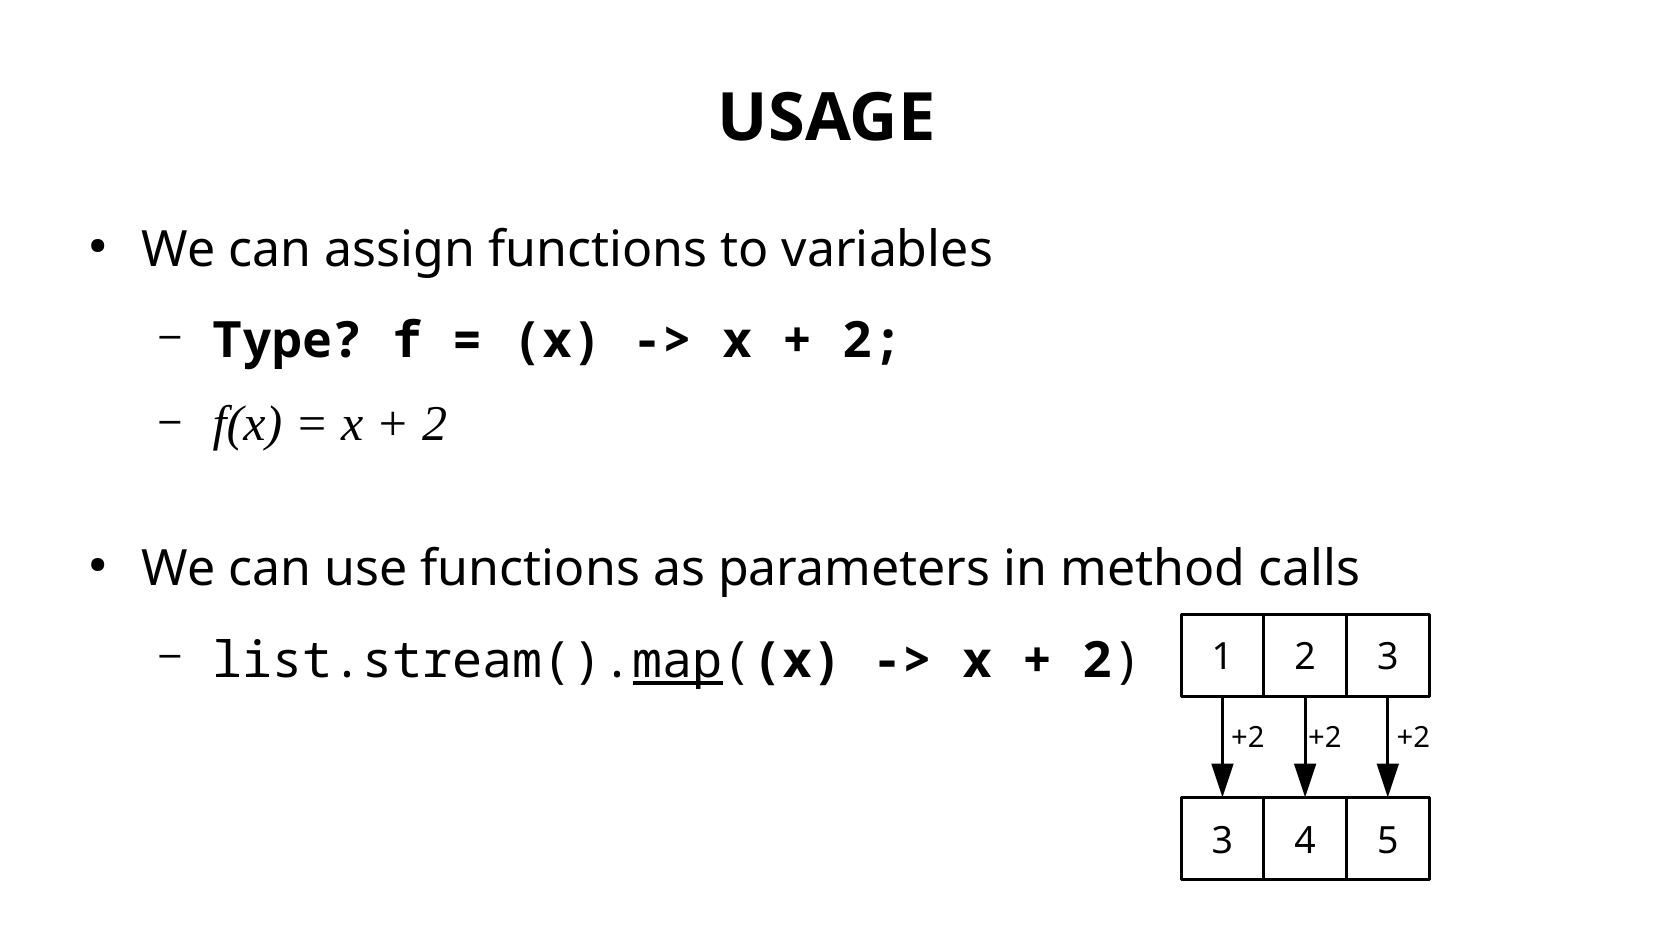

# USAGE
We can assign functions to variables
Type? f = (x) -> x + 2;
f(x) = x + 2
We can use functions as parameters in method calls
list.stream().map((x) -> x + 2)
1
2
3
+2
+2
+2
3
4
5